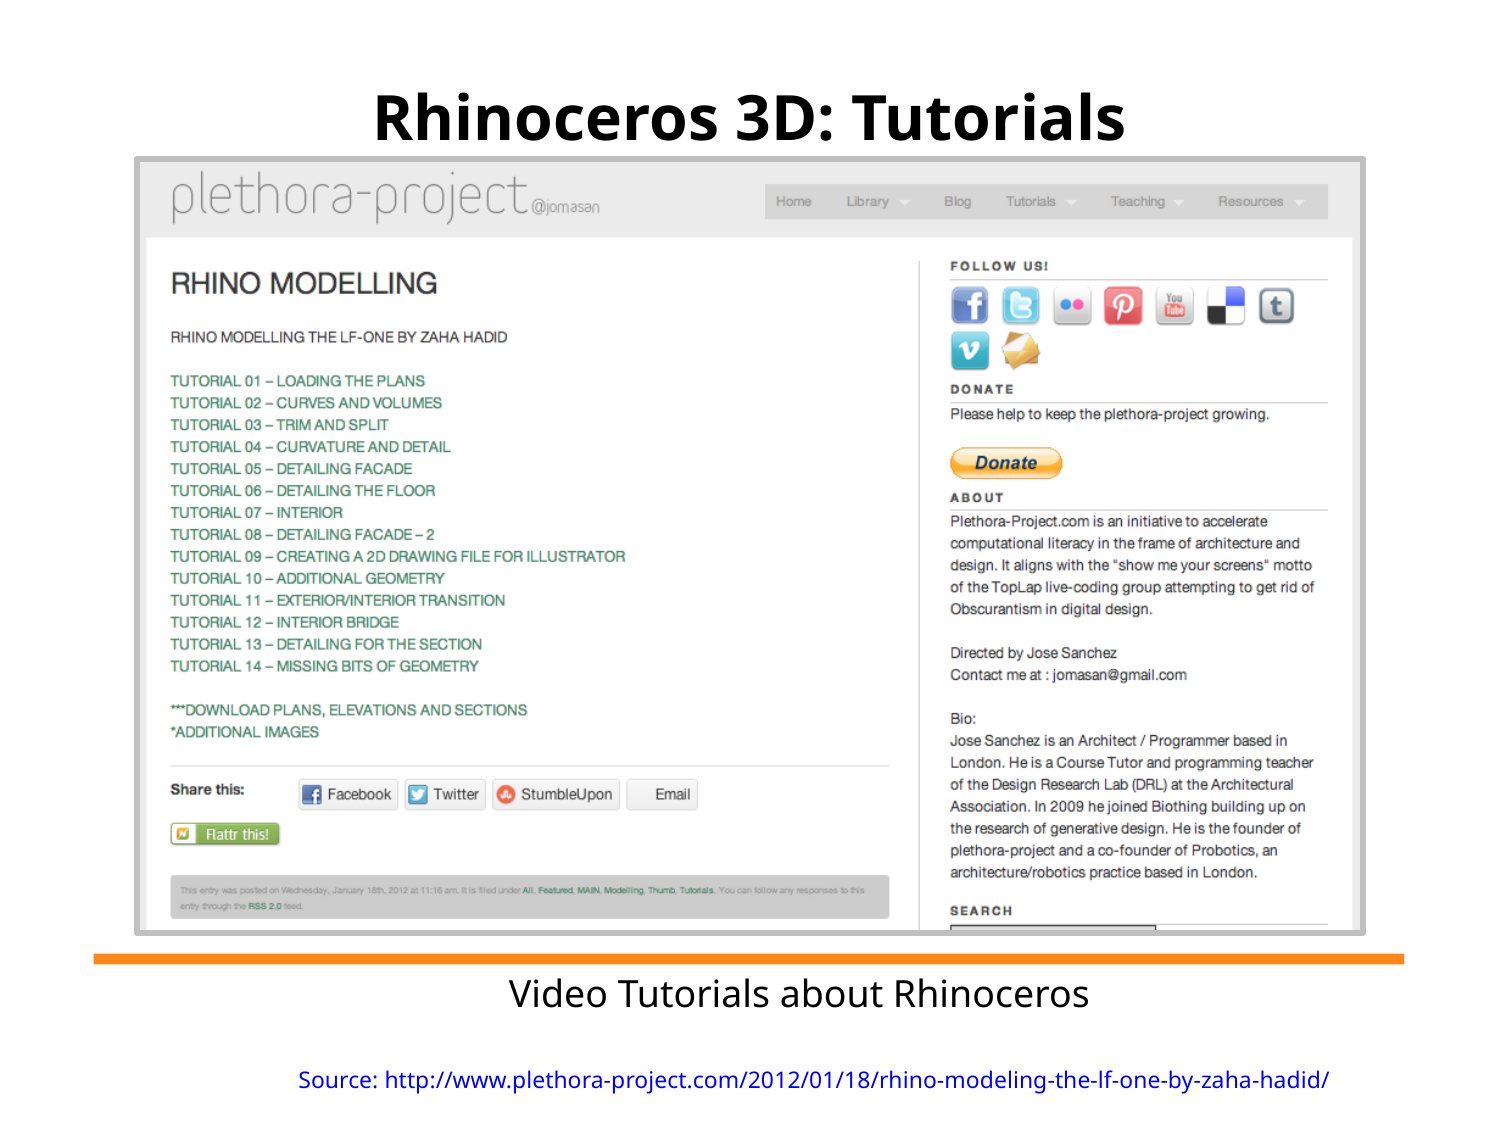

# Rhinoceros 3D: Tutorials
Video Tutorials about Rhinoceros
Source: http://www.plethora-project.com/2012/01/18/rhino-modeling-the-lf-one-by-zaha-hadid/